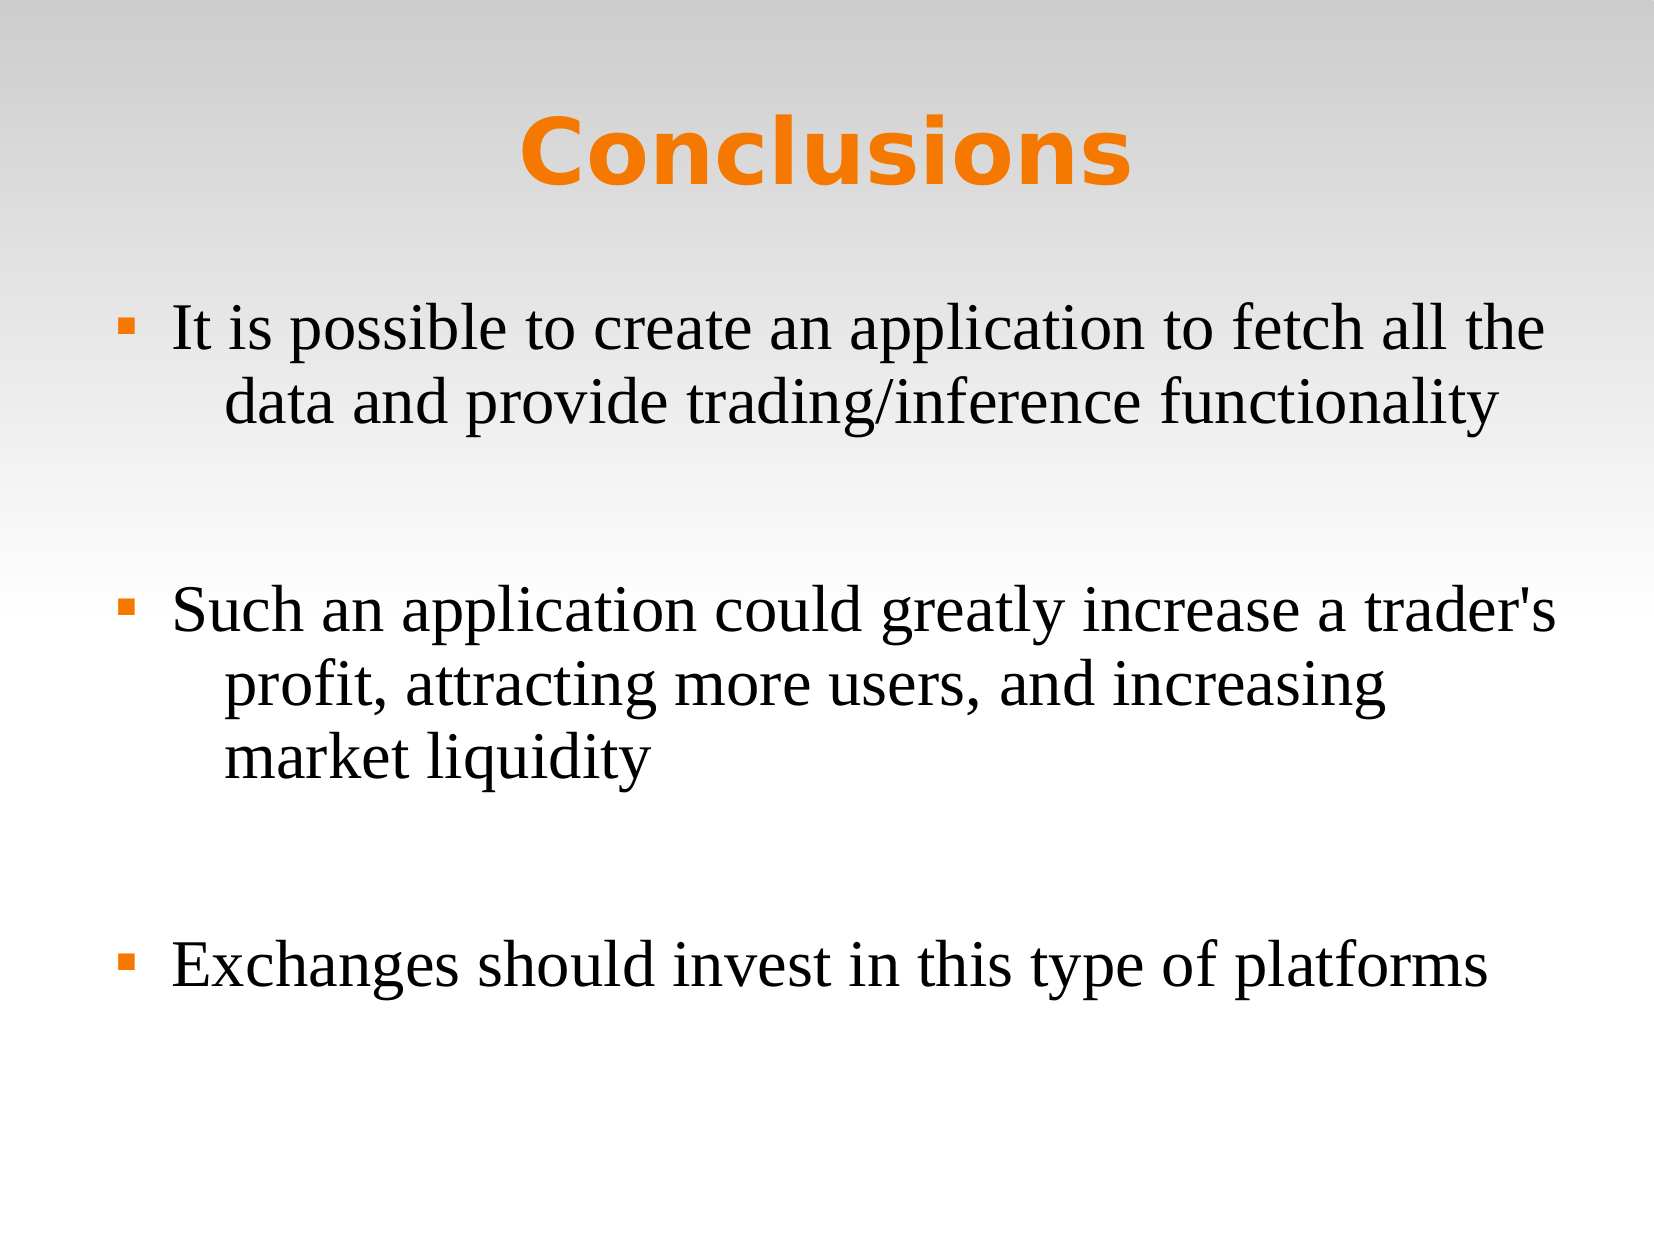

# Conclusions
It is possible to create an application to fetch all the data and provide trading/inference functionality
Such an application could greatly increase a trader's profit, attracting more users, and increasing market liquidity
Exchanges should invest in this type of platforms